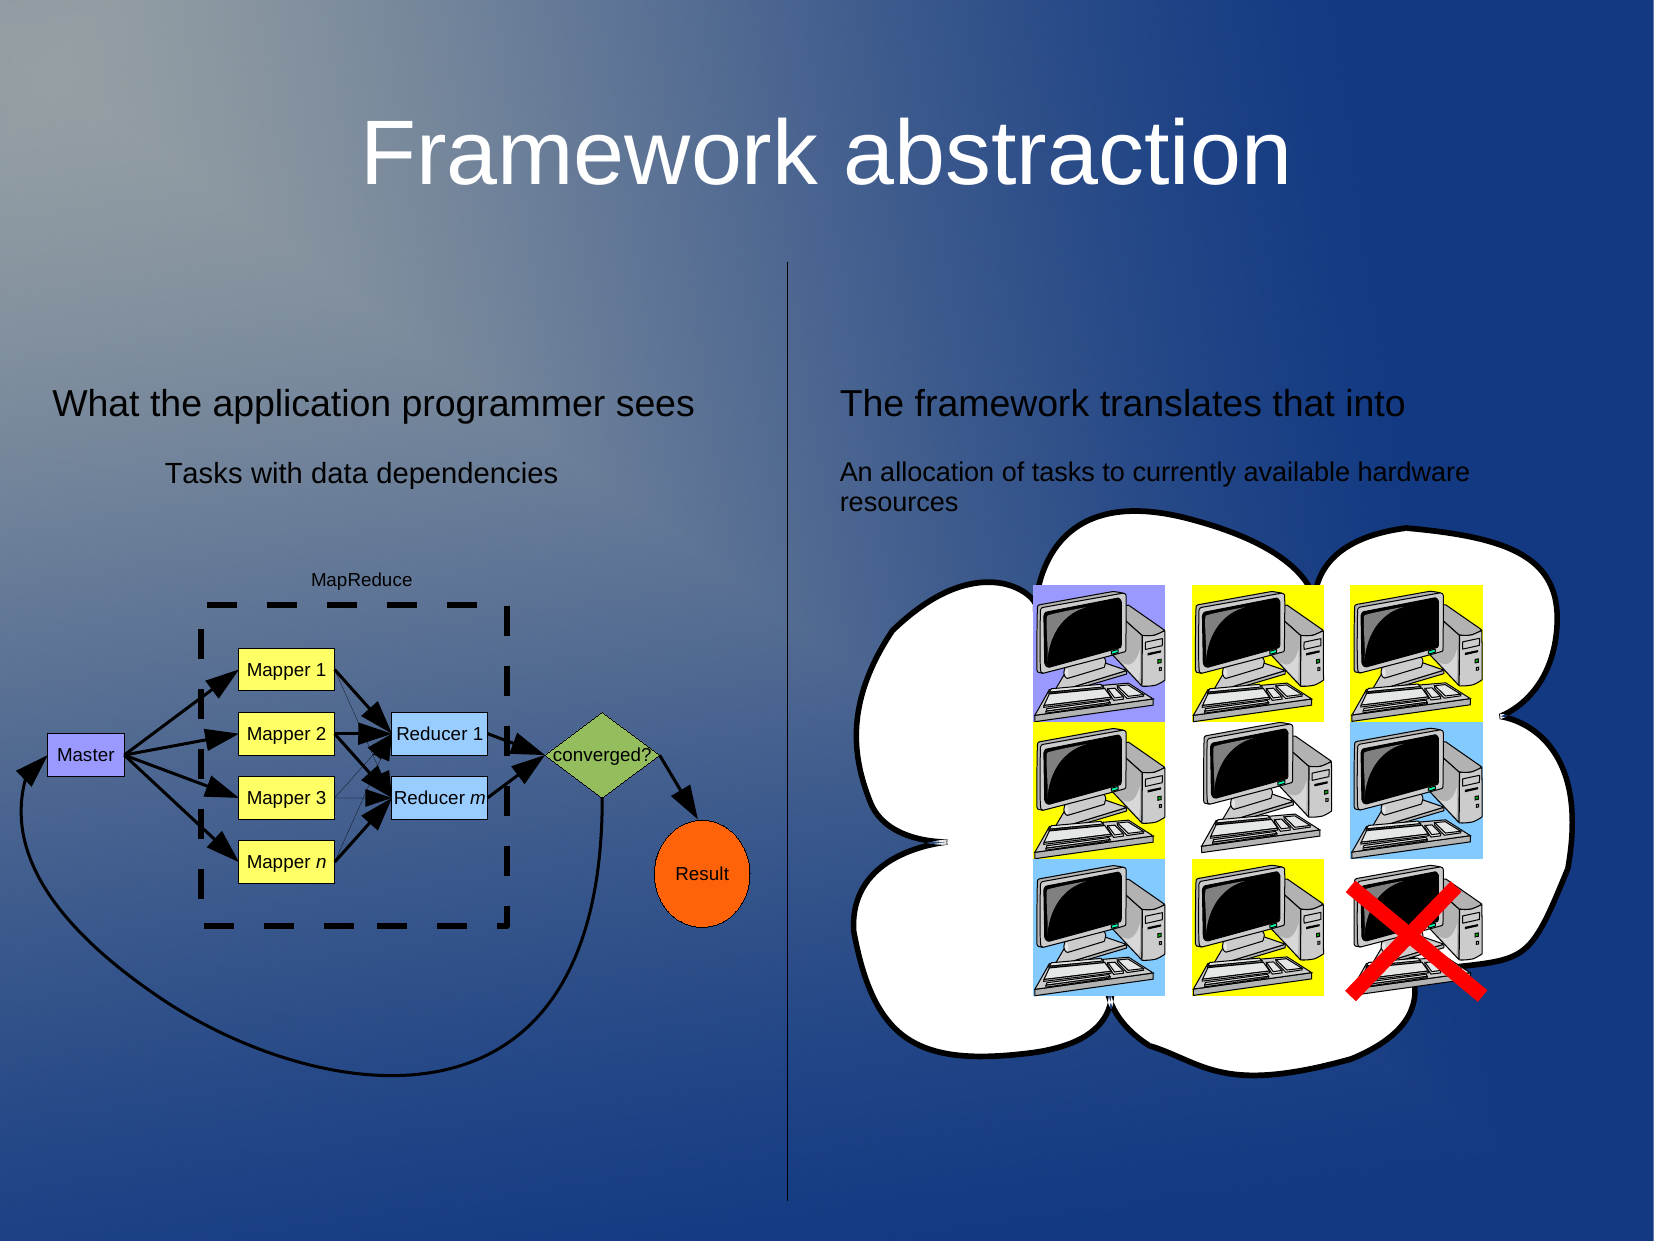

# Framework abstraction
What the application programmer sees
The framework translates that into
An allocation of tasks to currently available hardware resources
Tasks with data dependencies
MapReduce
Mapper 1
Mapper 2
Reducer 1
converged?
Master
Mapper 3
Reducer m
Result
Mapper n